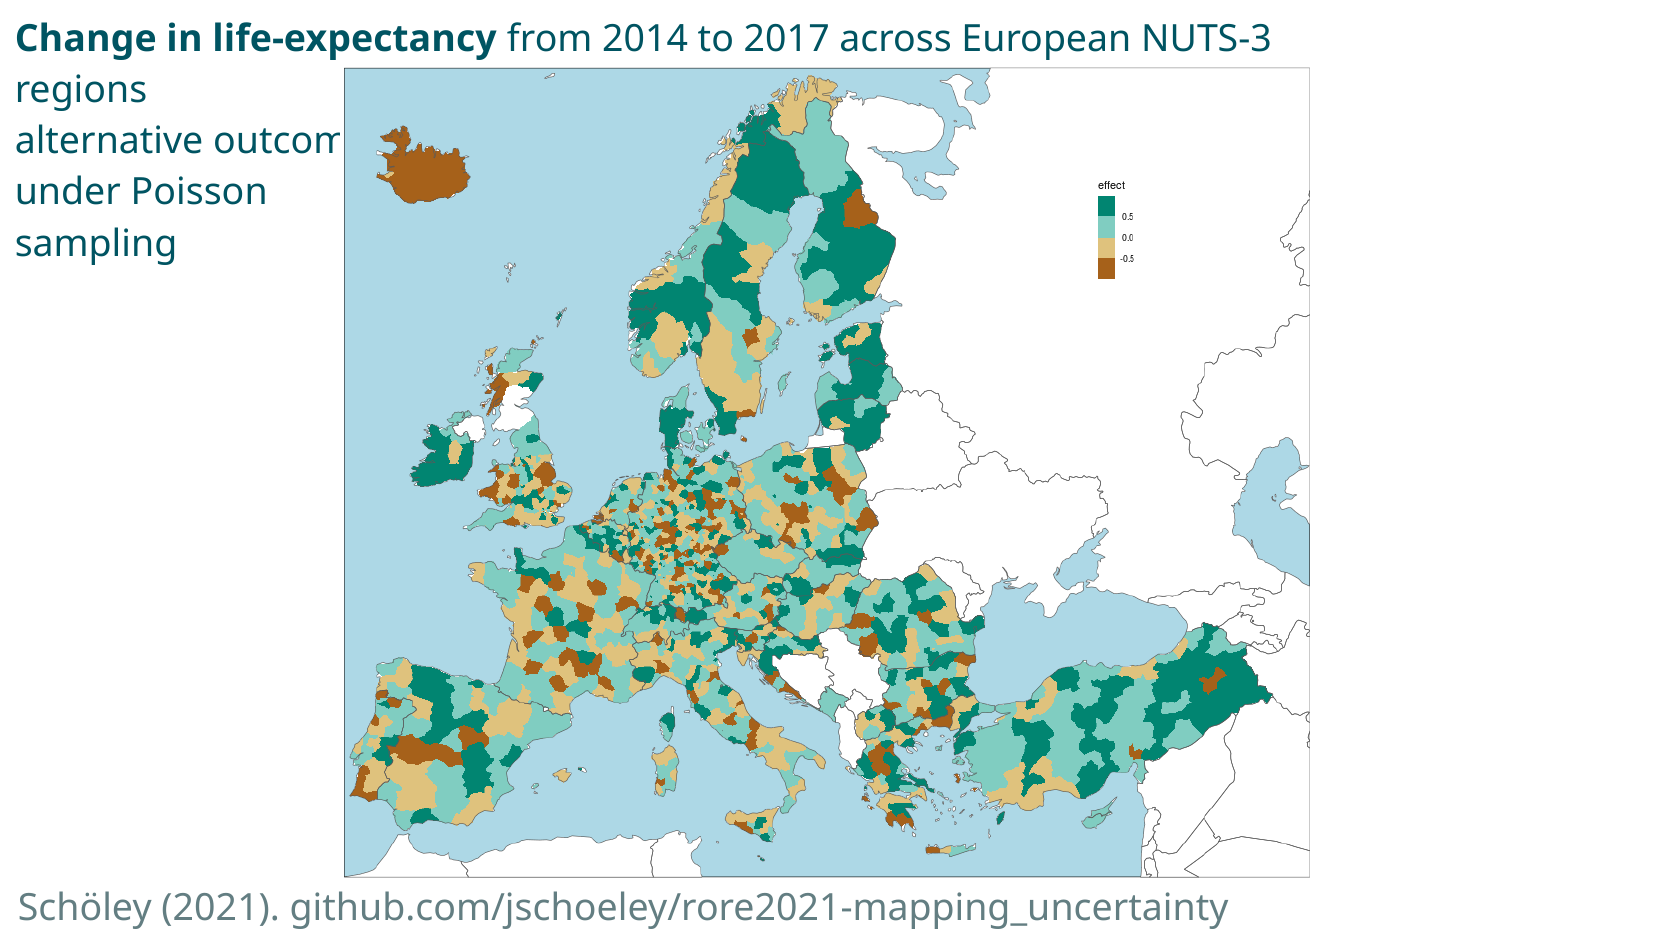

Change in life-expectancy from 2014 to 2017 across European NUTS-3 regions
alternative outcomes
under Poisson
sampling
Schöley (2021). github.com/jschoeley/rore2021-mapping_uncertainty